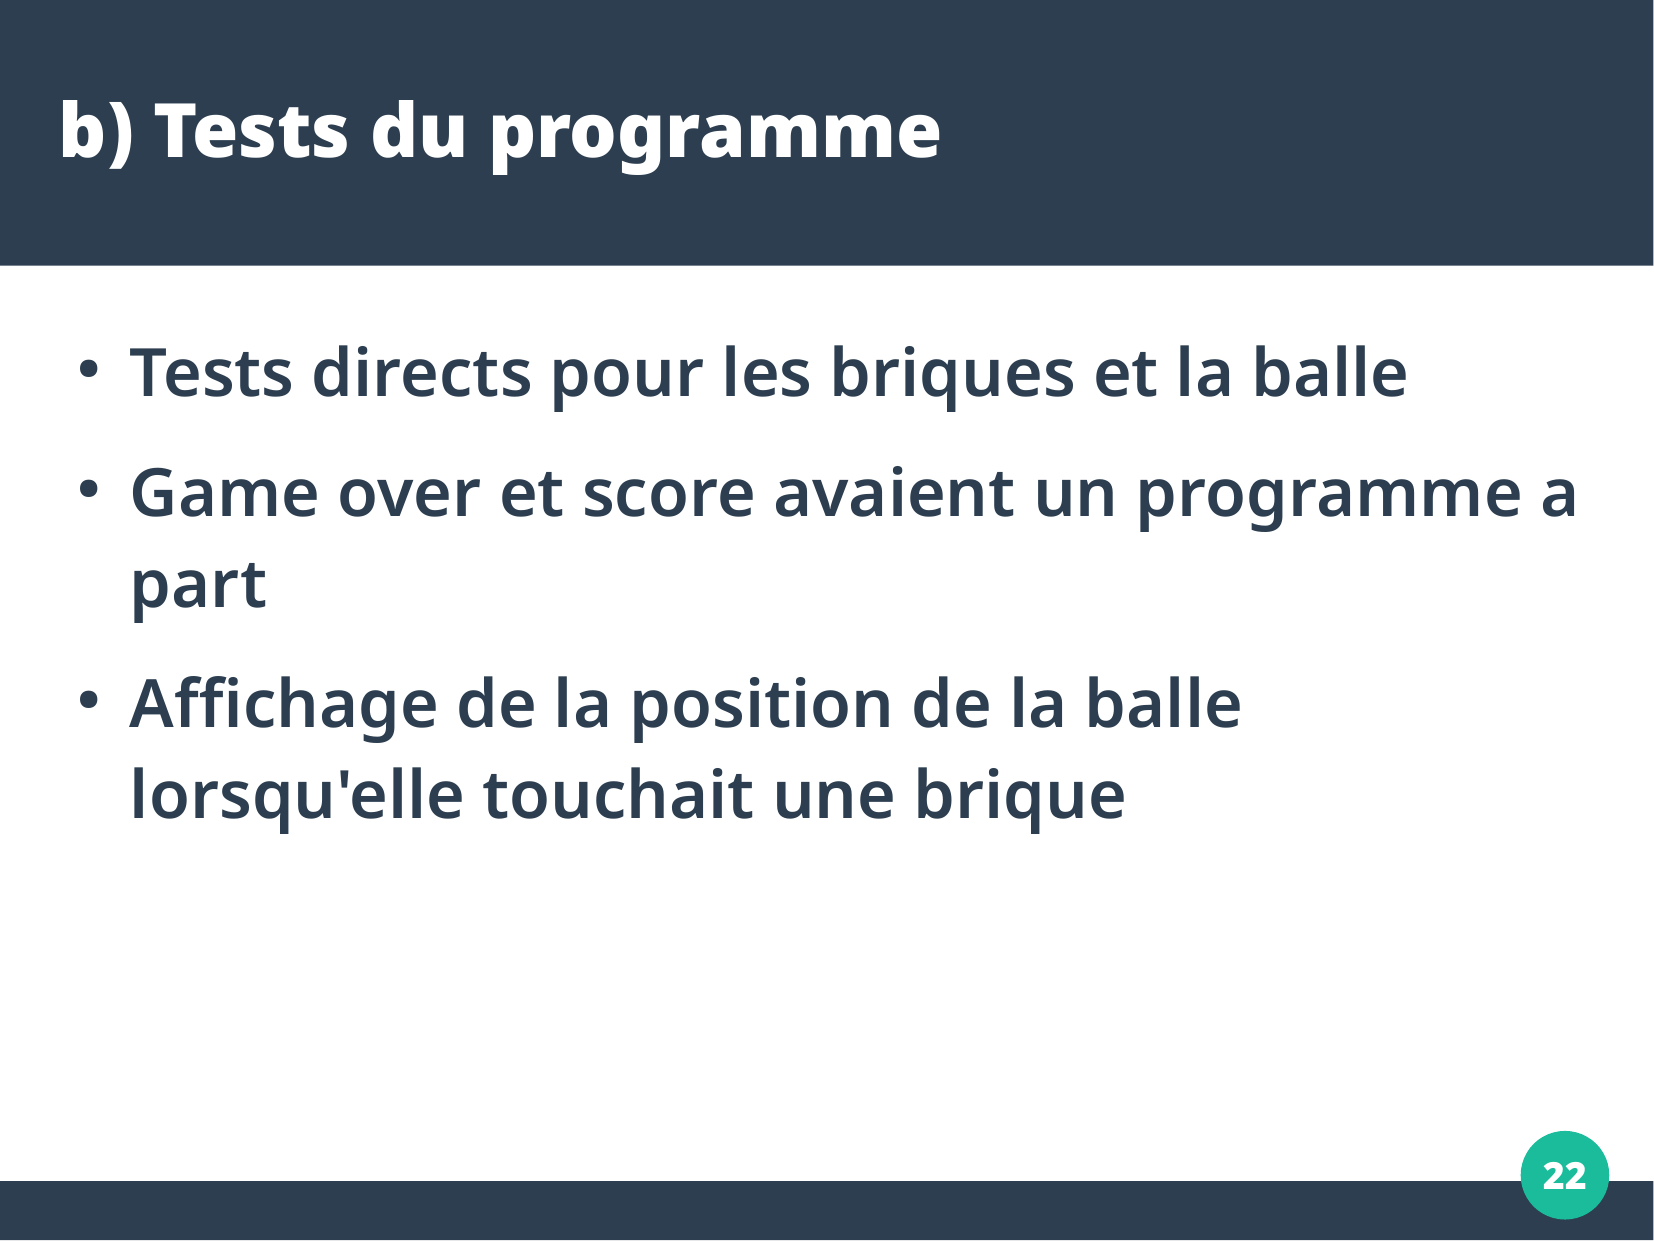

# b) Tests du programme
Tests directs pour les briques et la balle
Game over et score avaient un programme a part
Affichage de la position de la balle lorsqu'elle touchait une brique
22